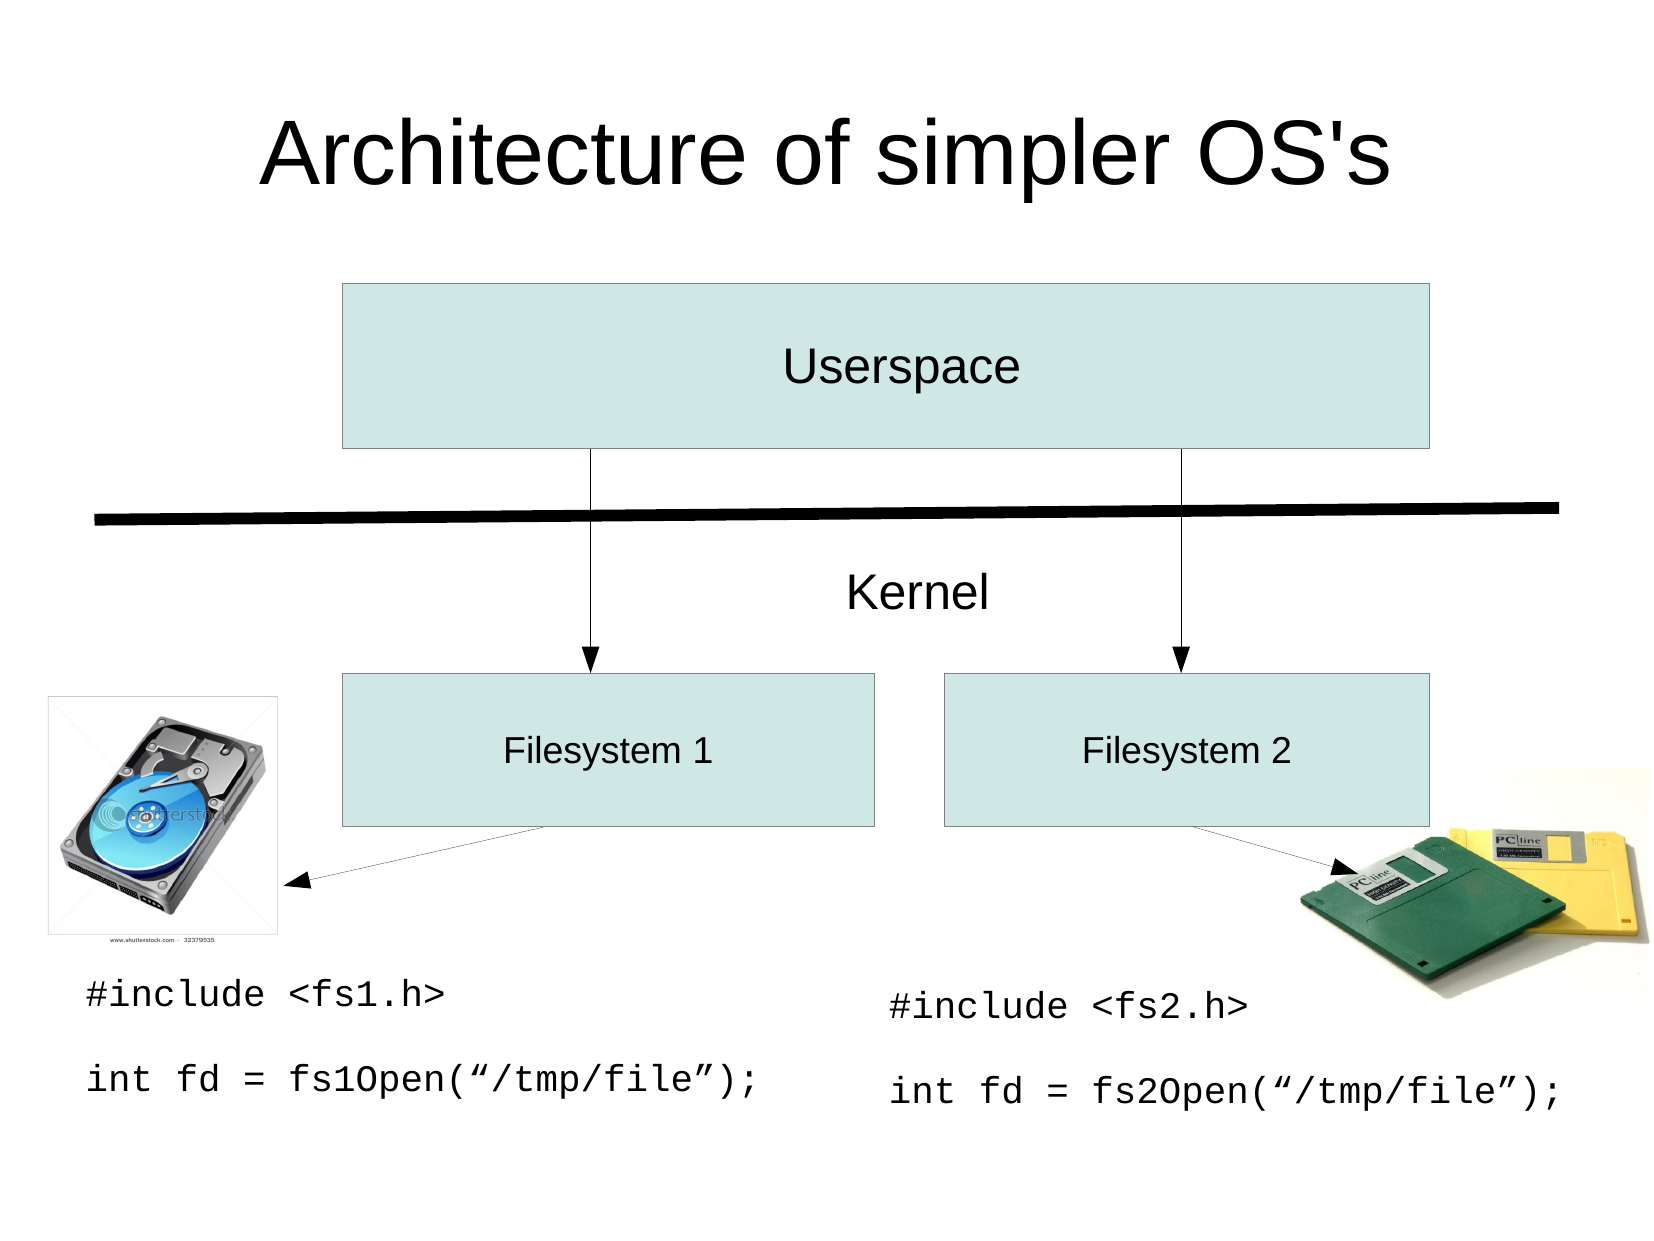

# Architecture of simpler OS's
Userspace
Kernel
Filesystem 1
Filesystem 2
#include <fs1.h>
int fd = fs1Open(“/tmp/file”);
#include <fs2.h>
int fd = fs2Open(“/tmp/file”);